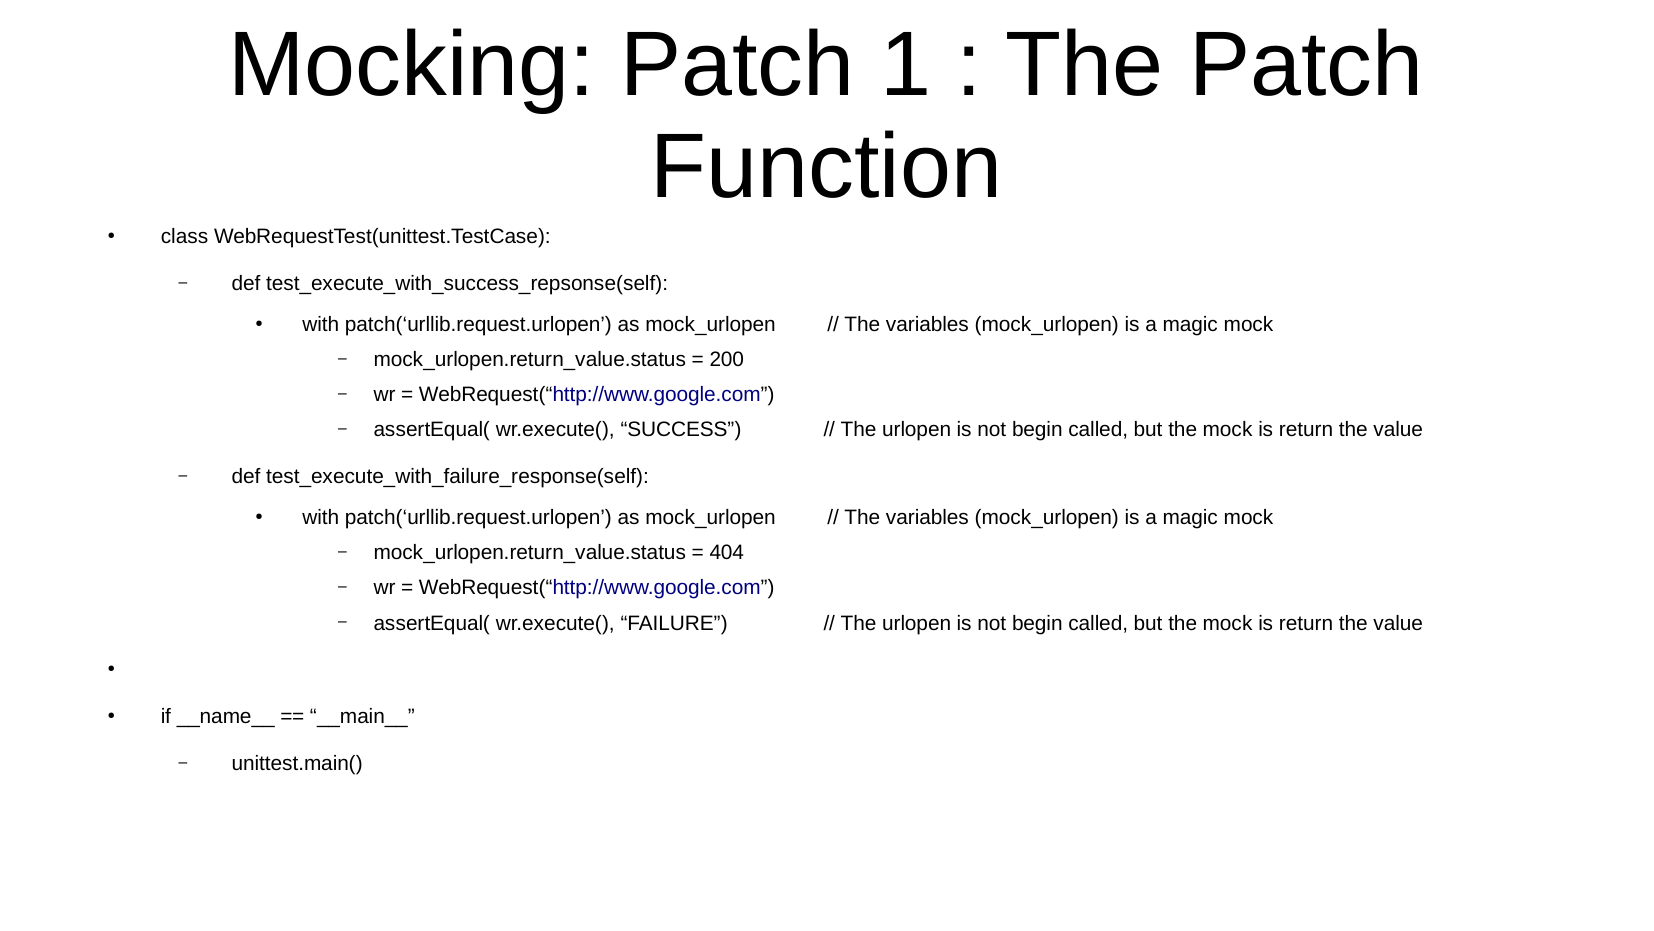

# Mocking: Patch 1 : The Patch Function
class WebRequestTest(unittest.TestCase):
def test_execute_with_success_repsonse(self):
with patch(‘urllib.request.urlopen’) as mock_urlopen	// The variables (mock_urlopen) is a magic mock
mock_urlopen.return_value.status = 200
wr = WebRequest(“http://www.google.com”)
assertEqual( wr.execute(), “SUCCESS”)		// The urlopen is not begin called, but the mock is return the value
def test_execute_with_failure_response(self):
with patch(‘urllib.request.urlopen’) as mock_urlopen	// The variables (mock_urlopen) is a magic mock
mock_urlopen.return_value.status = 404
wr = WebRequest(“http://www.google.com”)
assertEqual( wr.execute(), “FAILURE”)		// The urlopen is not begin called, but the mock is return the value
if __name__ == “__main__”
unittest.main()